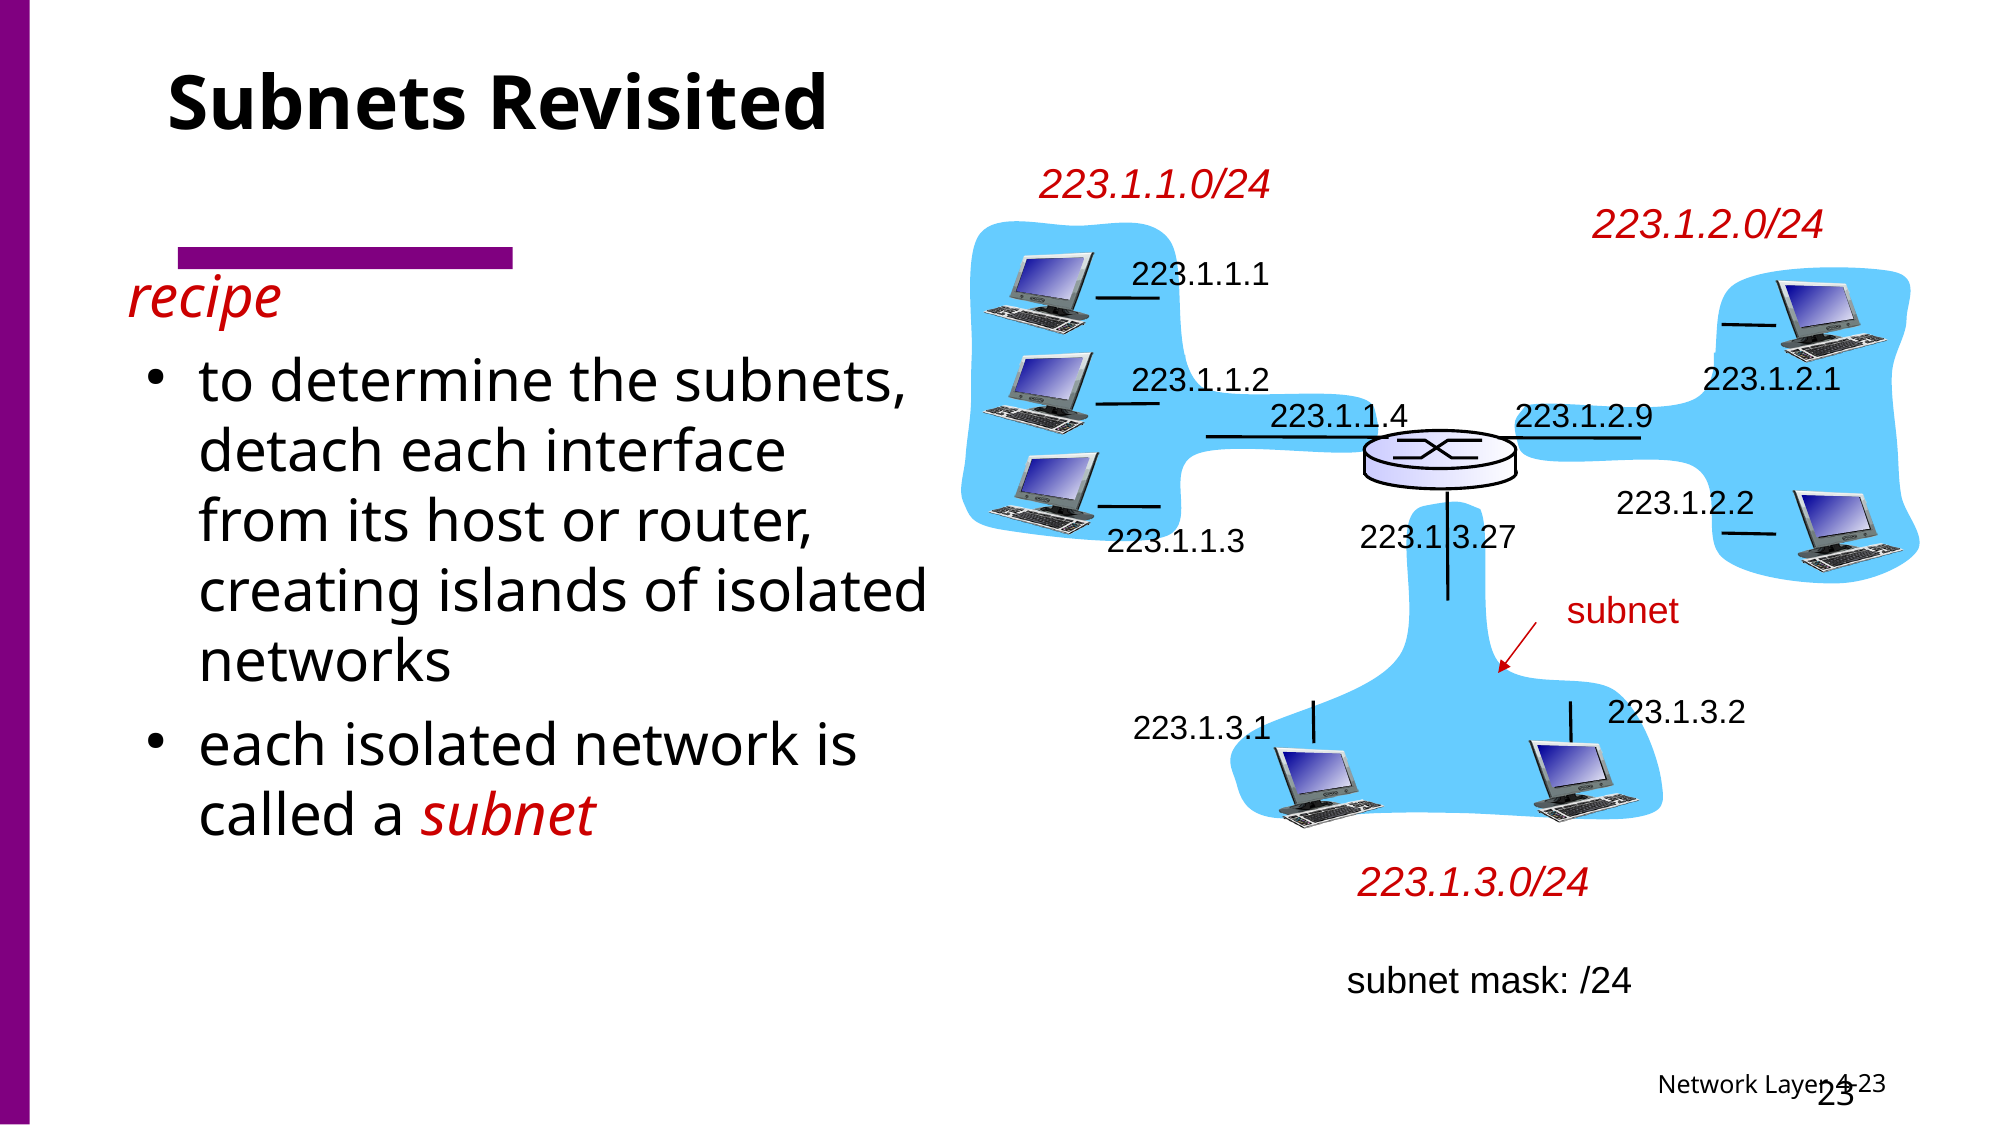

Subnets Revisited
223.1.1.0/24
223.1.2.0/24
223.1.1.1
223.1.2.1
223.1.1.2
223.1.1.4
223.1.2.9
223.1.2.2
223.1.3.27
223.1.1.3
subnet
223.1.3.2
223.1.3.1
223.1.3.0/24
#
recipe
to determine the subnets, detach each interface from its host or router, creating islands of isolated networks
each isolated network is called a subnet
subnet mask: /24
Network Layer